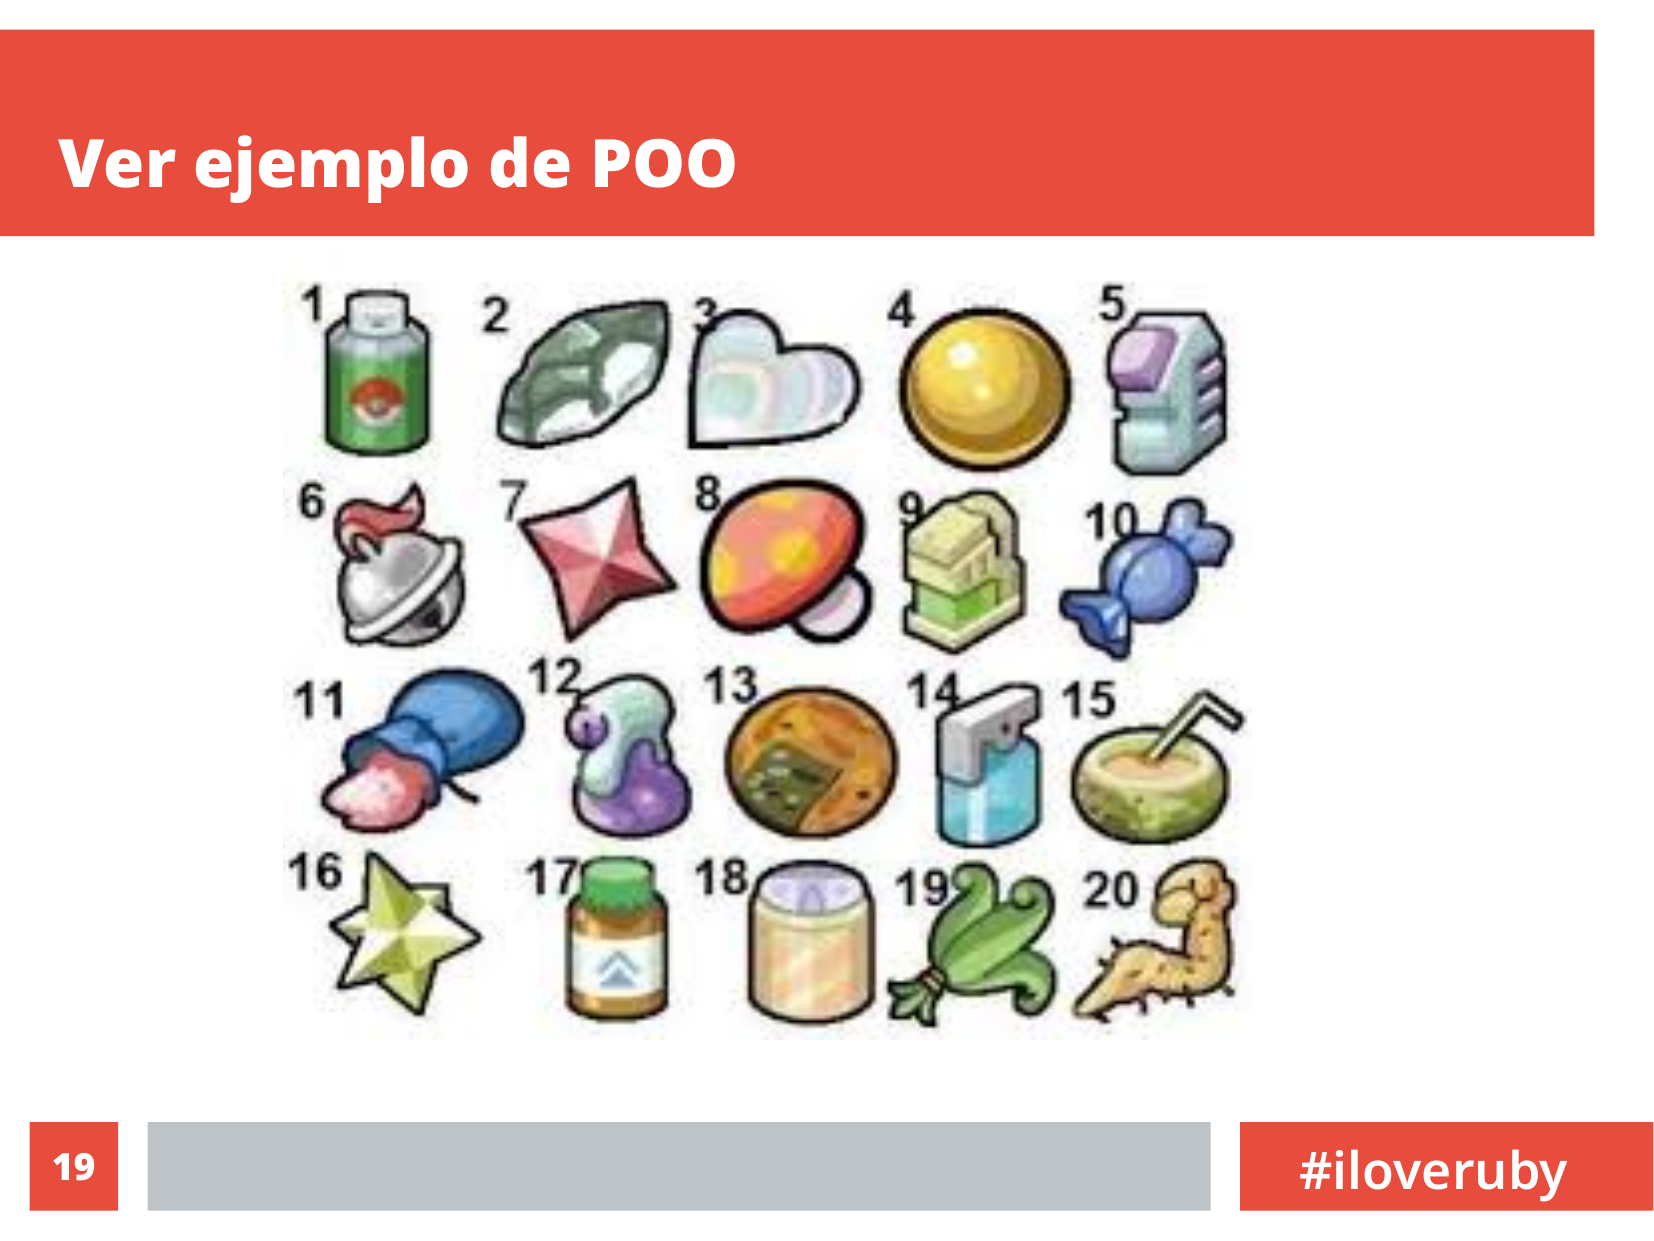

# Ver ejemplo de POO
19
#iloveruby